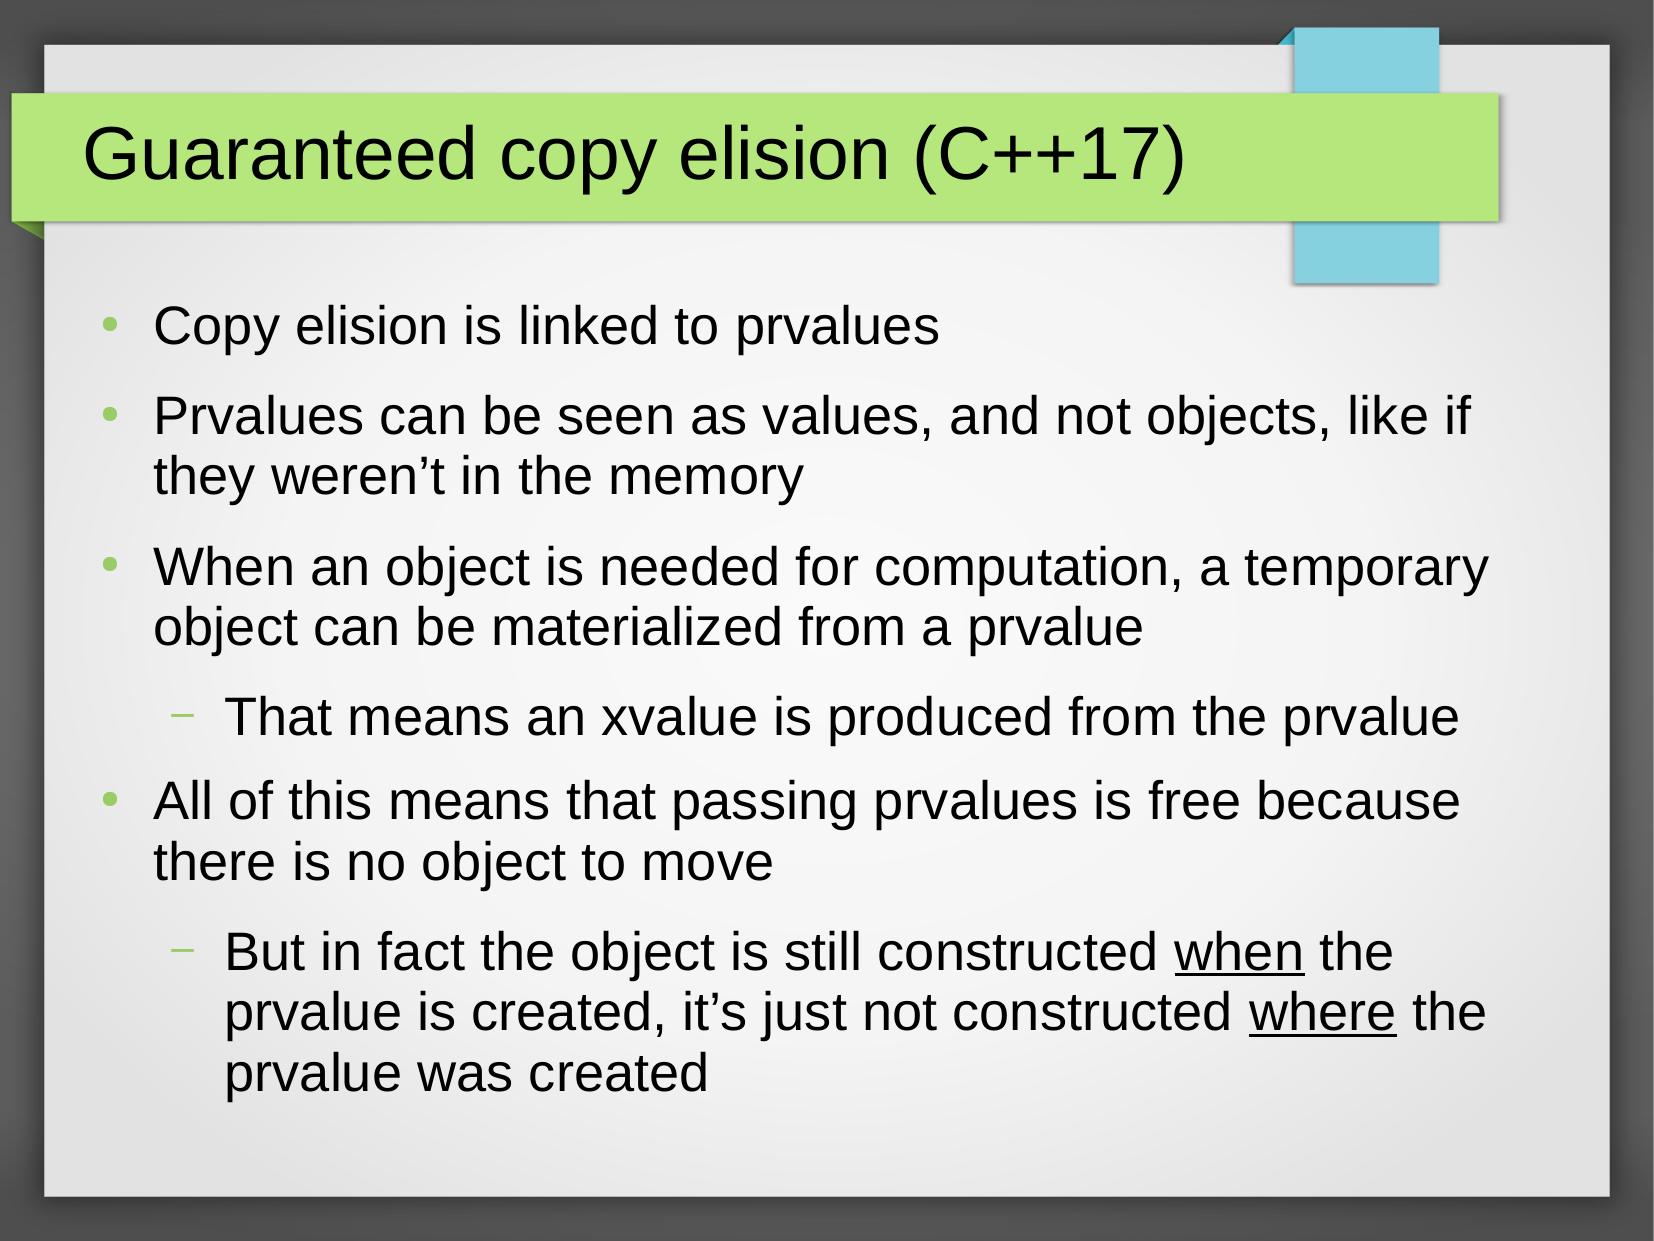

# Guaranteed copy elision (C++17)
Copy elision is linked to prvalues
Prvalues can be seen as values, and not objects, like if they weren’t in the memory
When an object is needed for computation, a temporary object can be materialized from a prvalue
That means an xvalue is produced from the prvalue
All of this means that passing prvalues is free because there is no object to move
But in fact the object is still constructed when the prvalue is created, it’s just not constructed where the prvalue was created